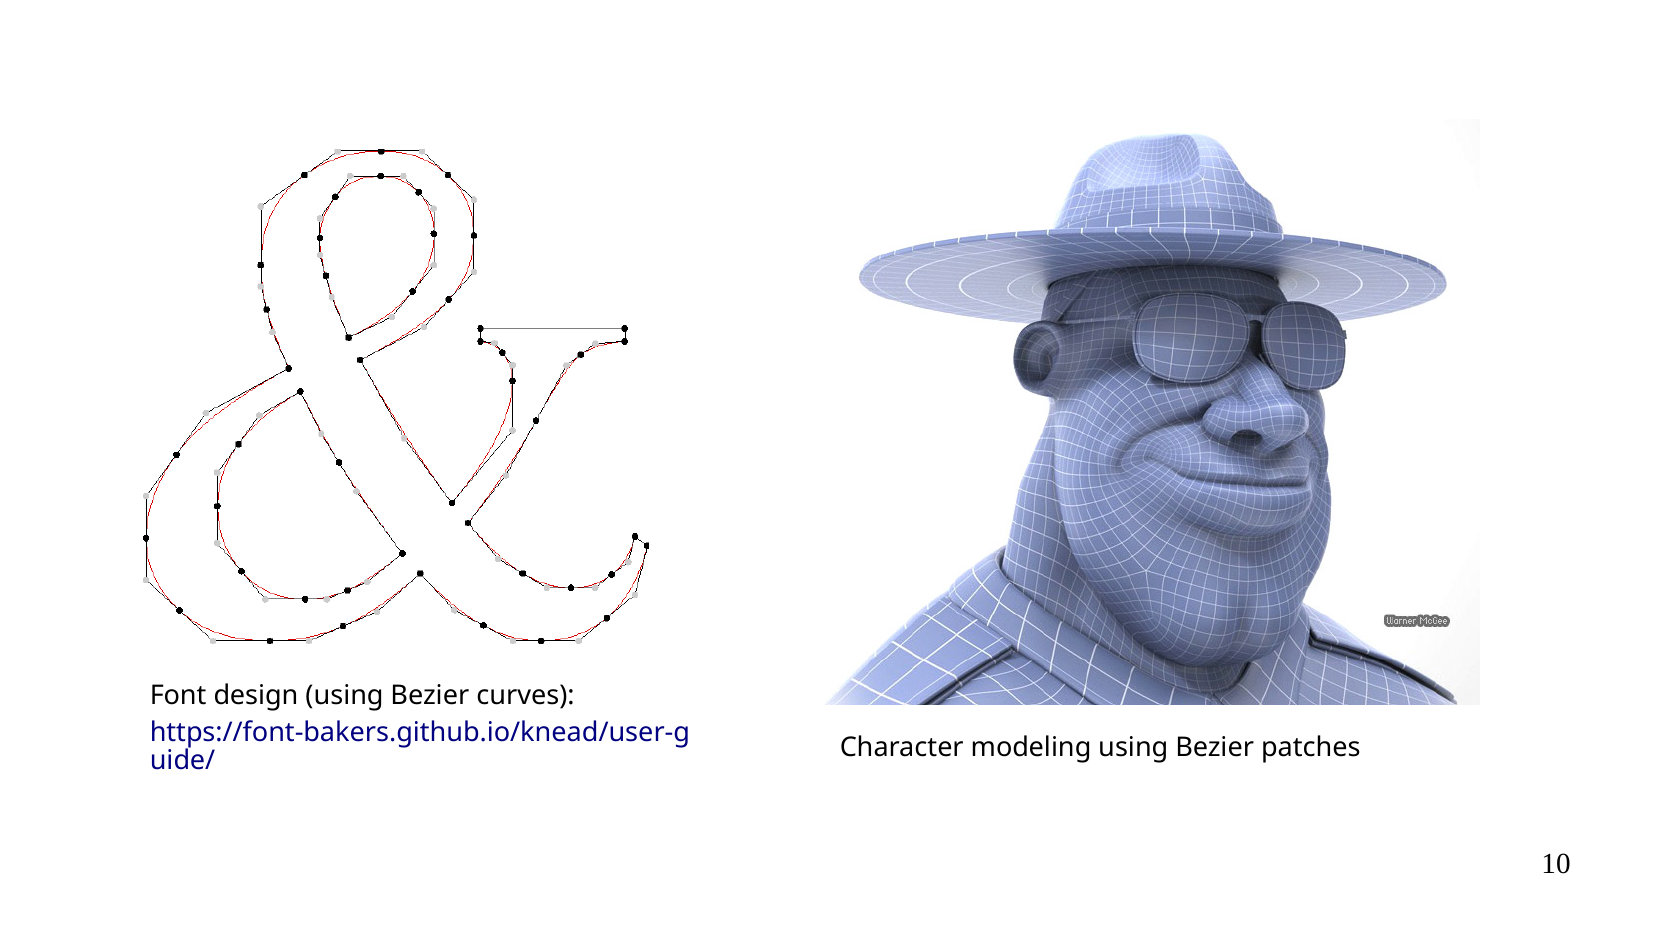

Font design (using Bezier curves): https://font-bakers.github.io/knead/user-guide/
Character modeling using Bezier patches
10